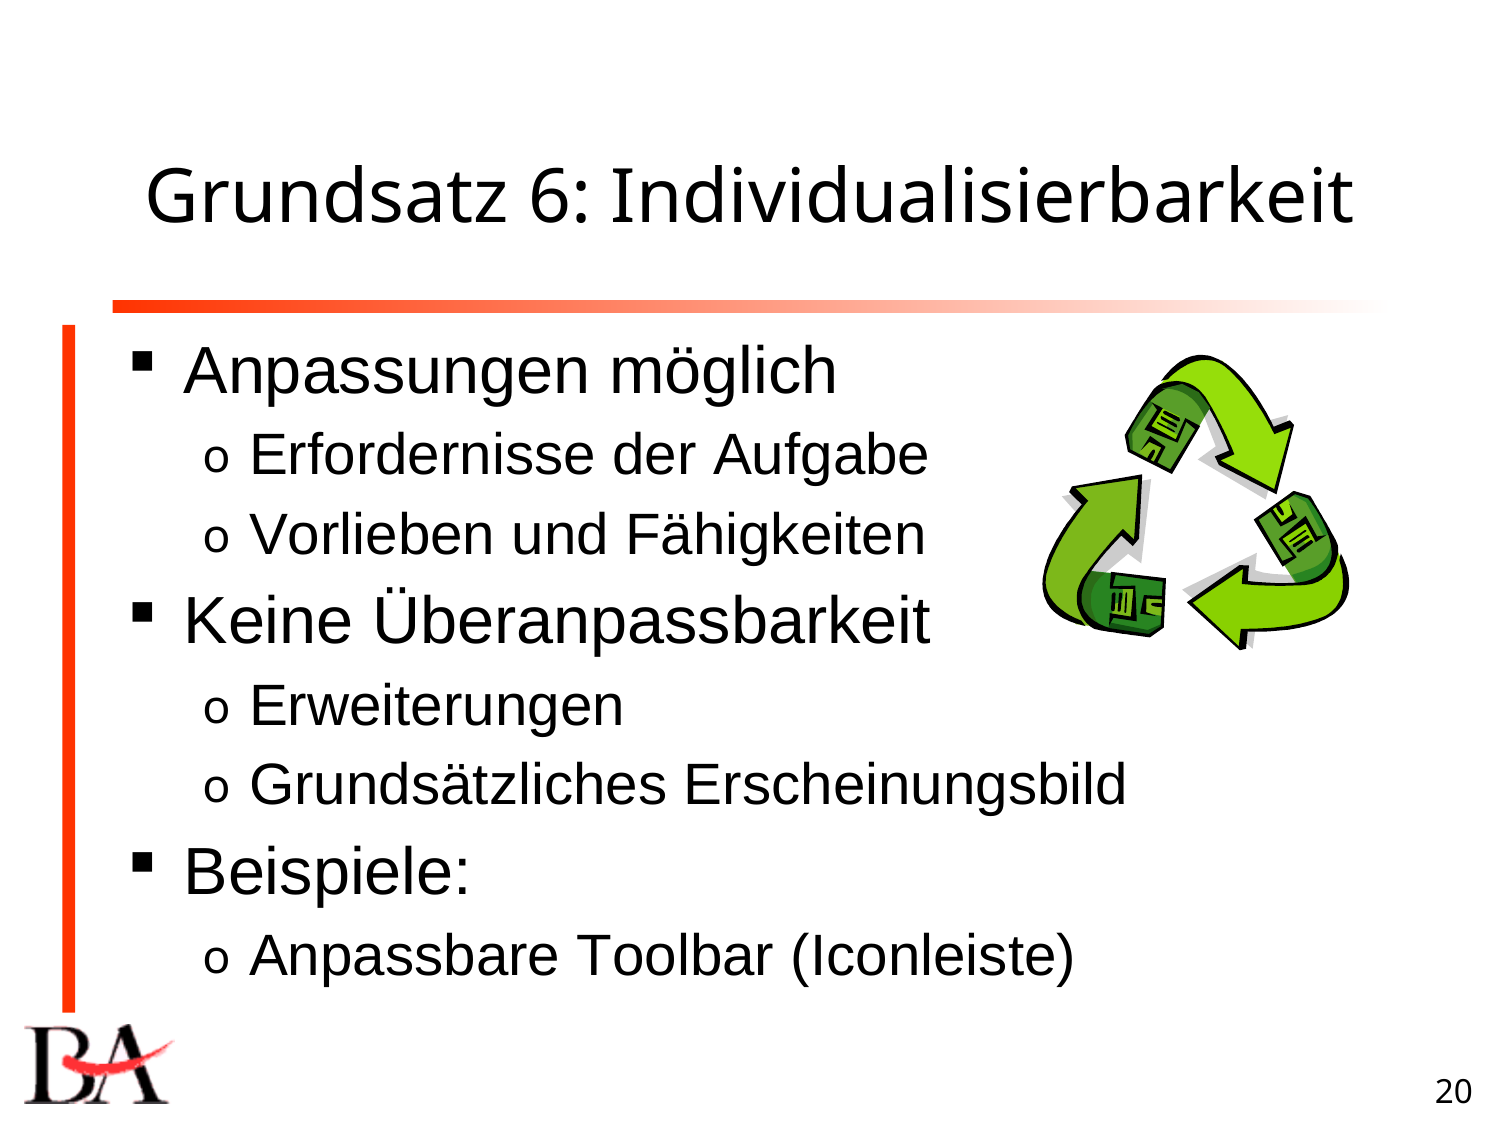

# Grundsatz 6: Individualisierbarkeit
Anpassungen möglich
Erfordernisse der Aufgabe
Vorlieben und Fähigkeiten
Keine Überanpassbarkeit
Erweiterungen
Grundsätzliches Erscheinungsbild
Beispiele:
Anpassbare Toolbar (Iconleiste)